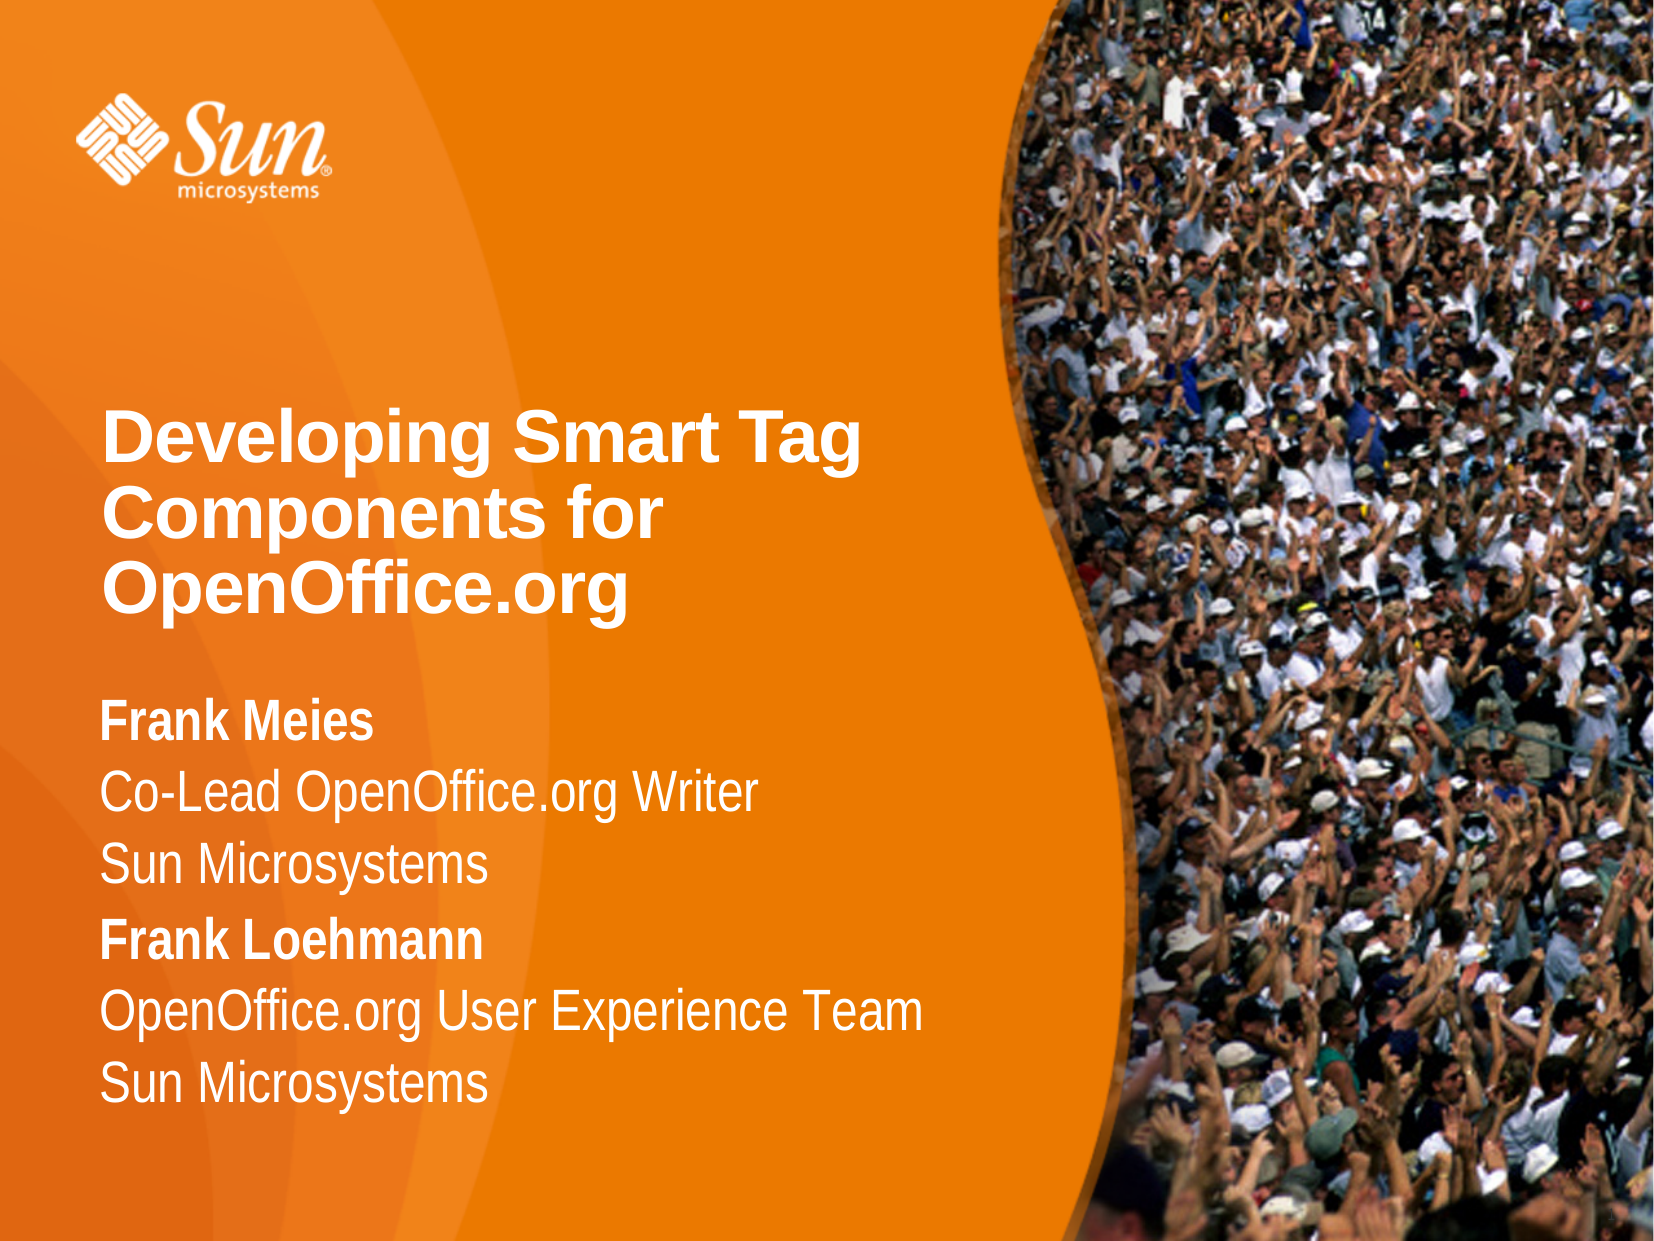

Developing Smart Tag Components for
OpenOffice.org
# Frank Meies
Co-Lead OpenOffice.org Writer
Sun Microsystems
Frank Loehmann
OpenOffice.org User Experience Team
Sun Microsystems